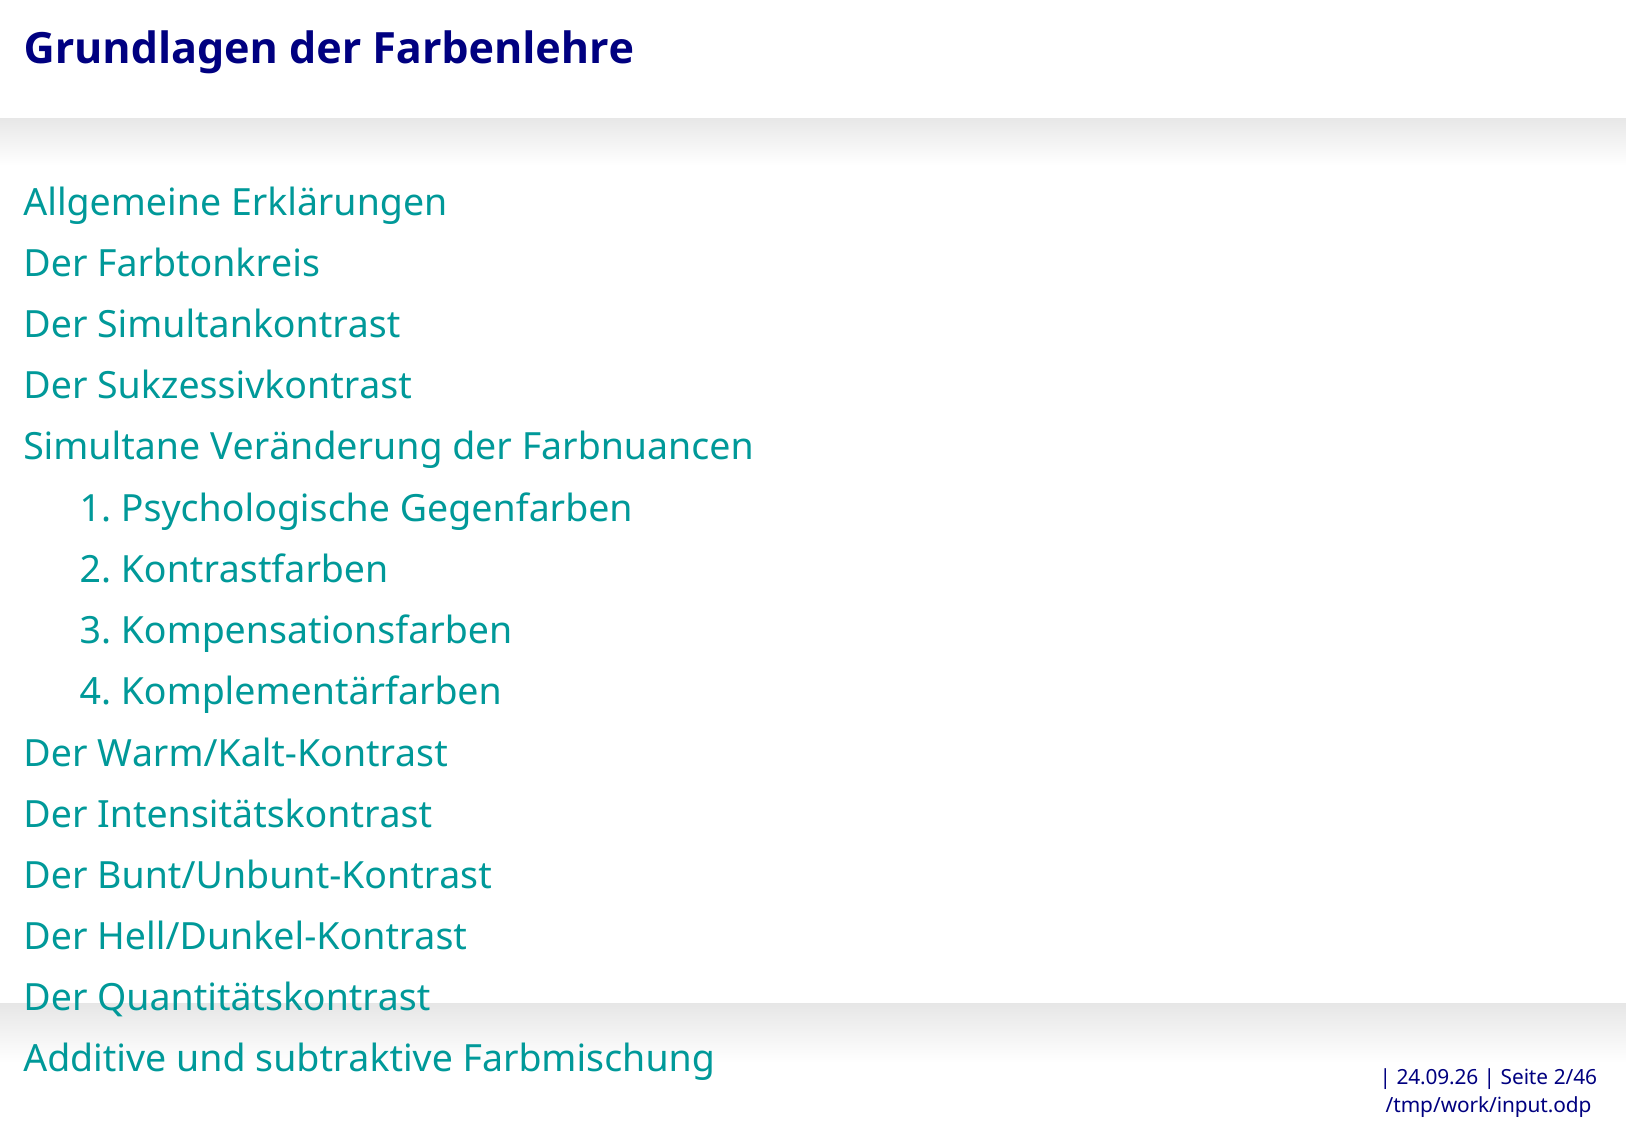

# Grundlagen der Farbenlehre
Allgemeine Erklärungen
Der Farbtonkreis
Der Simultankontrast
Der Sukzessivkontrast
Simultane Veränderung der Farbnuancen
	1. Psychologische Gegenfarben
	2. Kontrastfarben
	3. Kompensationsfarben
	4. Komplementärfarben
Der Warm/Kalt-Kontrast
Der Intensitätskontrast
Der Bunt/Unbunt-Kontrast
Der Hell/Dunkel-Kontrast
Der Quantitätskontrast
Additive und subtraktive Farbmischung